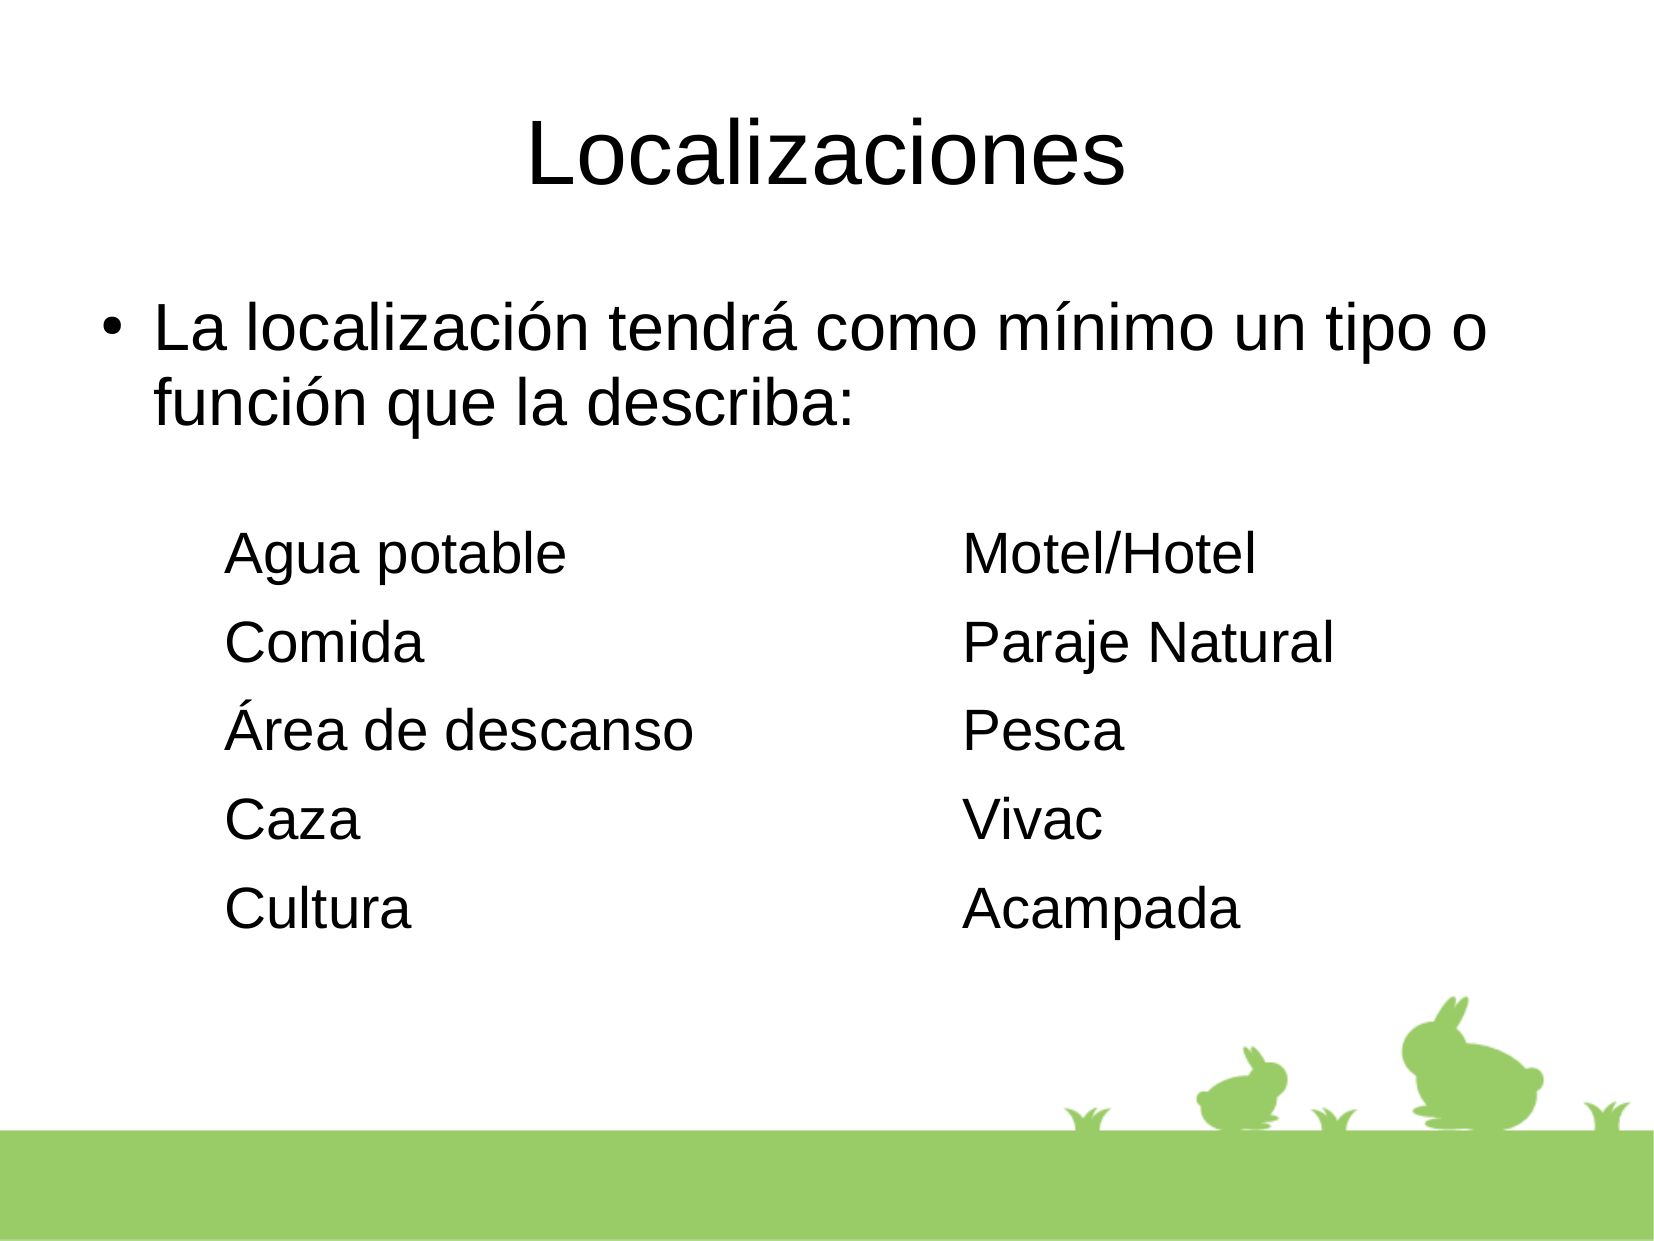

# Localizaciones
La localización tendrá como mínimo un tipo o función que la describa:
Agua potable						Motel/Hotel
Comida								Paraje Natural
Área de descanso				Pesca
Caza									Vivac
Cultura								Acampada